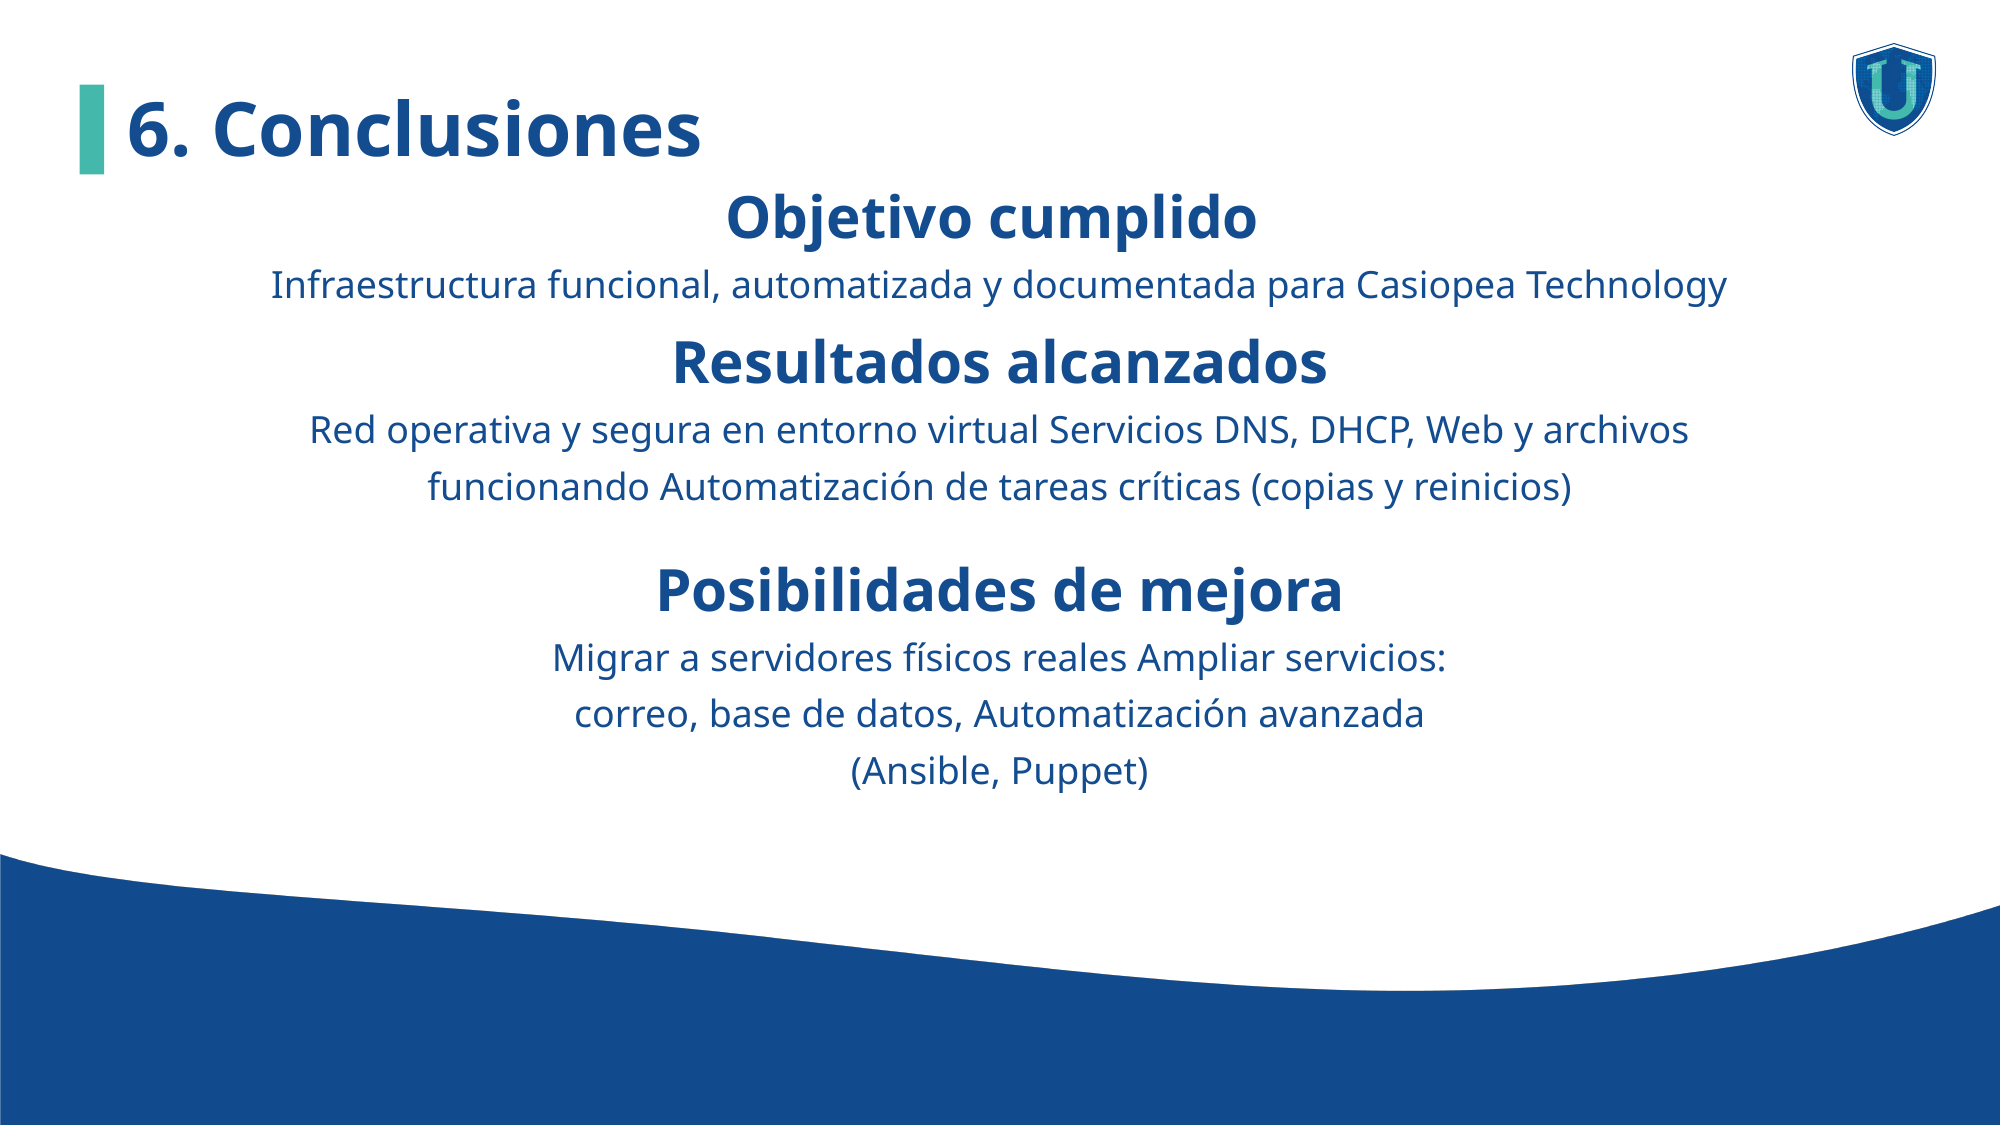

6. Conclusiones
Objetivo cumplido
Infraestructura funcional, automatizada y documentada para Casiopea Technology
Resultados alcanzados
Red operativa y segura en entorno virtual Servicios DNS, DHCP, Web y archivos funcionando Automatización de tareas críticas (copias y reinicios)
Posibilidades de mejora
Migrar a servidores físicos reales Ampliar servicios: correo, base de datos, Automatización avanzada (Ansible, Puppet)